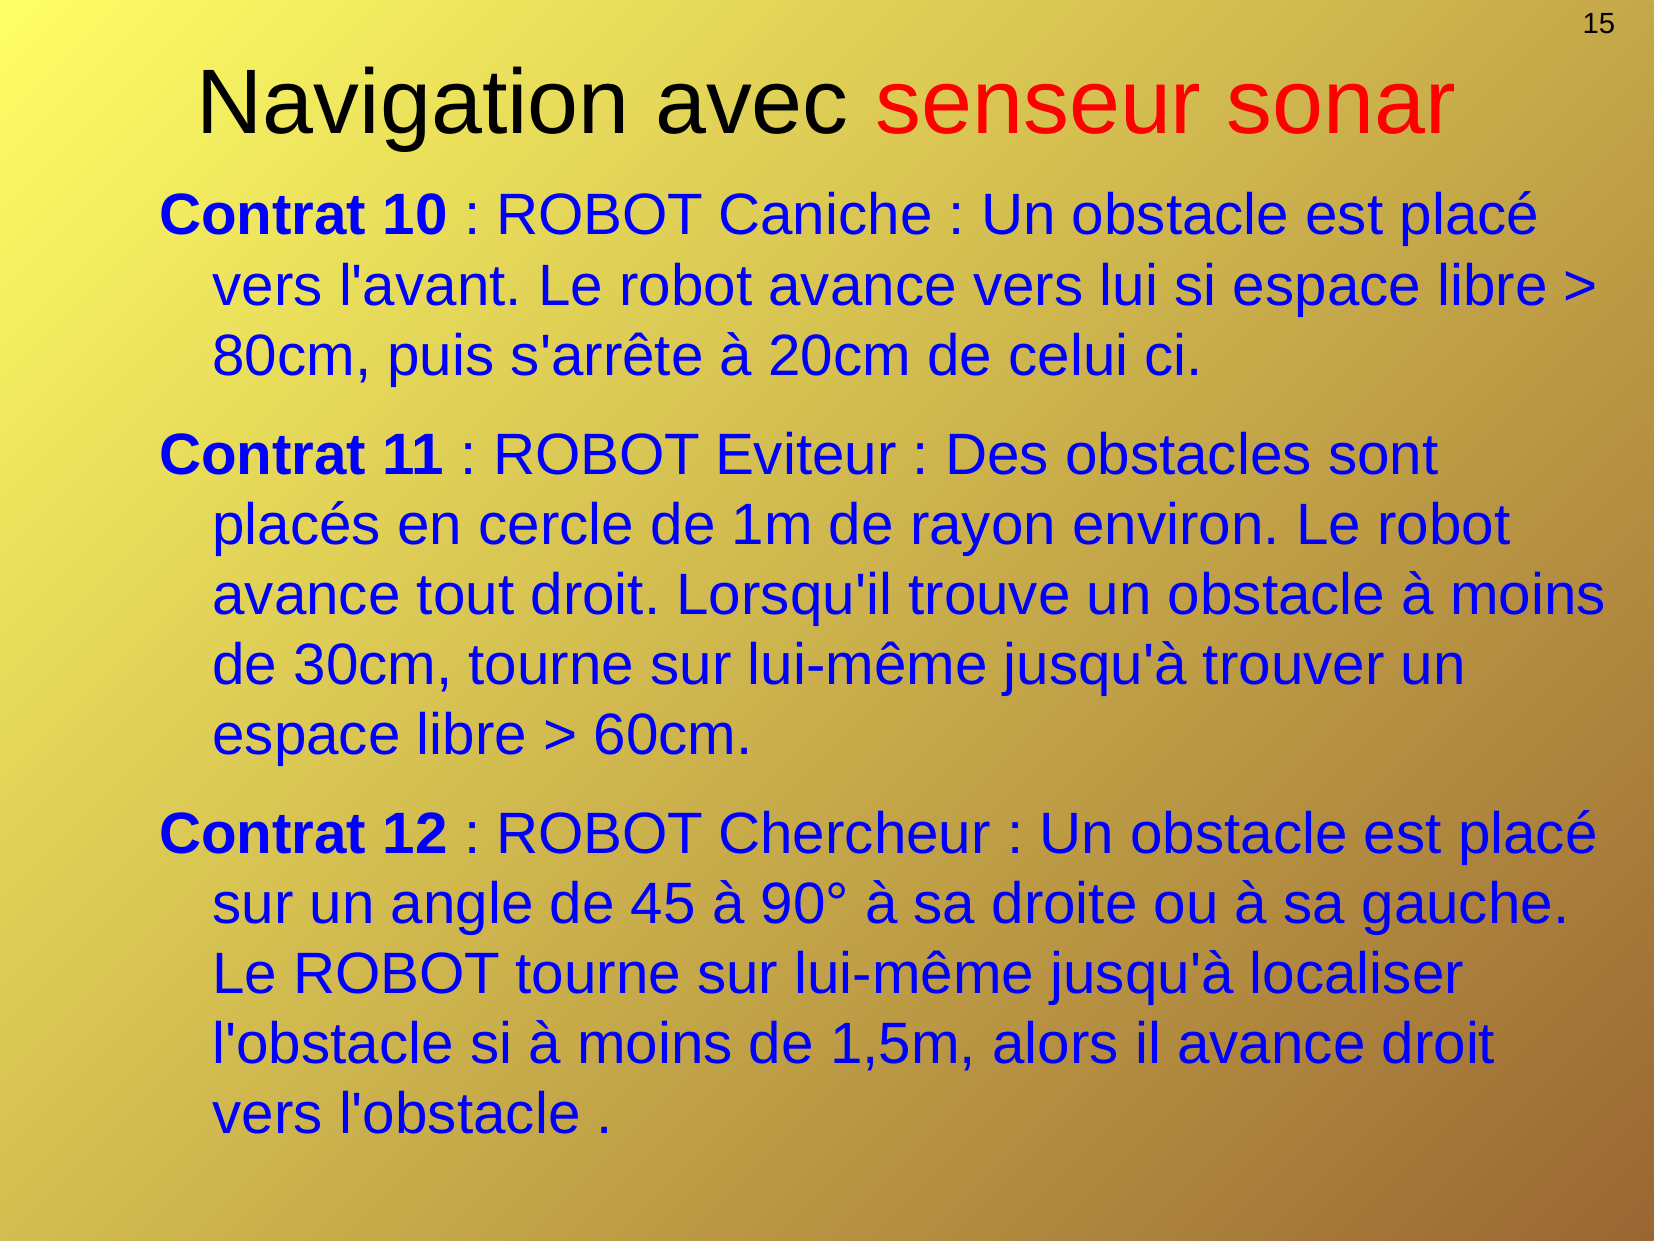

# Navigation avec senseur sonar
Contrat 10 : ROBOT Caniche : Un obstacle est placé vers l'avant. Le robot avance vers lui si espace libre > 80cm, puis s'arrête à 20cm de celui ci.
Contrat 11 : ROBOT Eviteur : Des obstacles sont placés en cercle de 1m de rayon environ. Le robot avance tout droit. Lorsqu'il trouve un obstacle à moins de 30cm, tourne sur lui-même jusqu'à trouver un espace libre > 60cm.
Contrat 12 : ROBOT Chercheur : Un obstacle est placé sur un angle de 45 à 90° à sa droite ou à sa gauche. Le ROBOT tourne sur lui-même jusqu'à localiser l'obstacle si à moins de 1,5m, alors il avance droit vers l'obstacle .